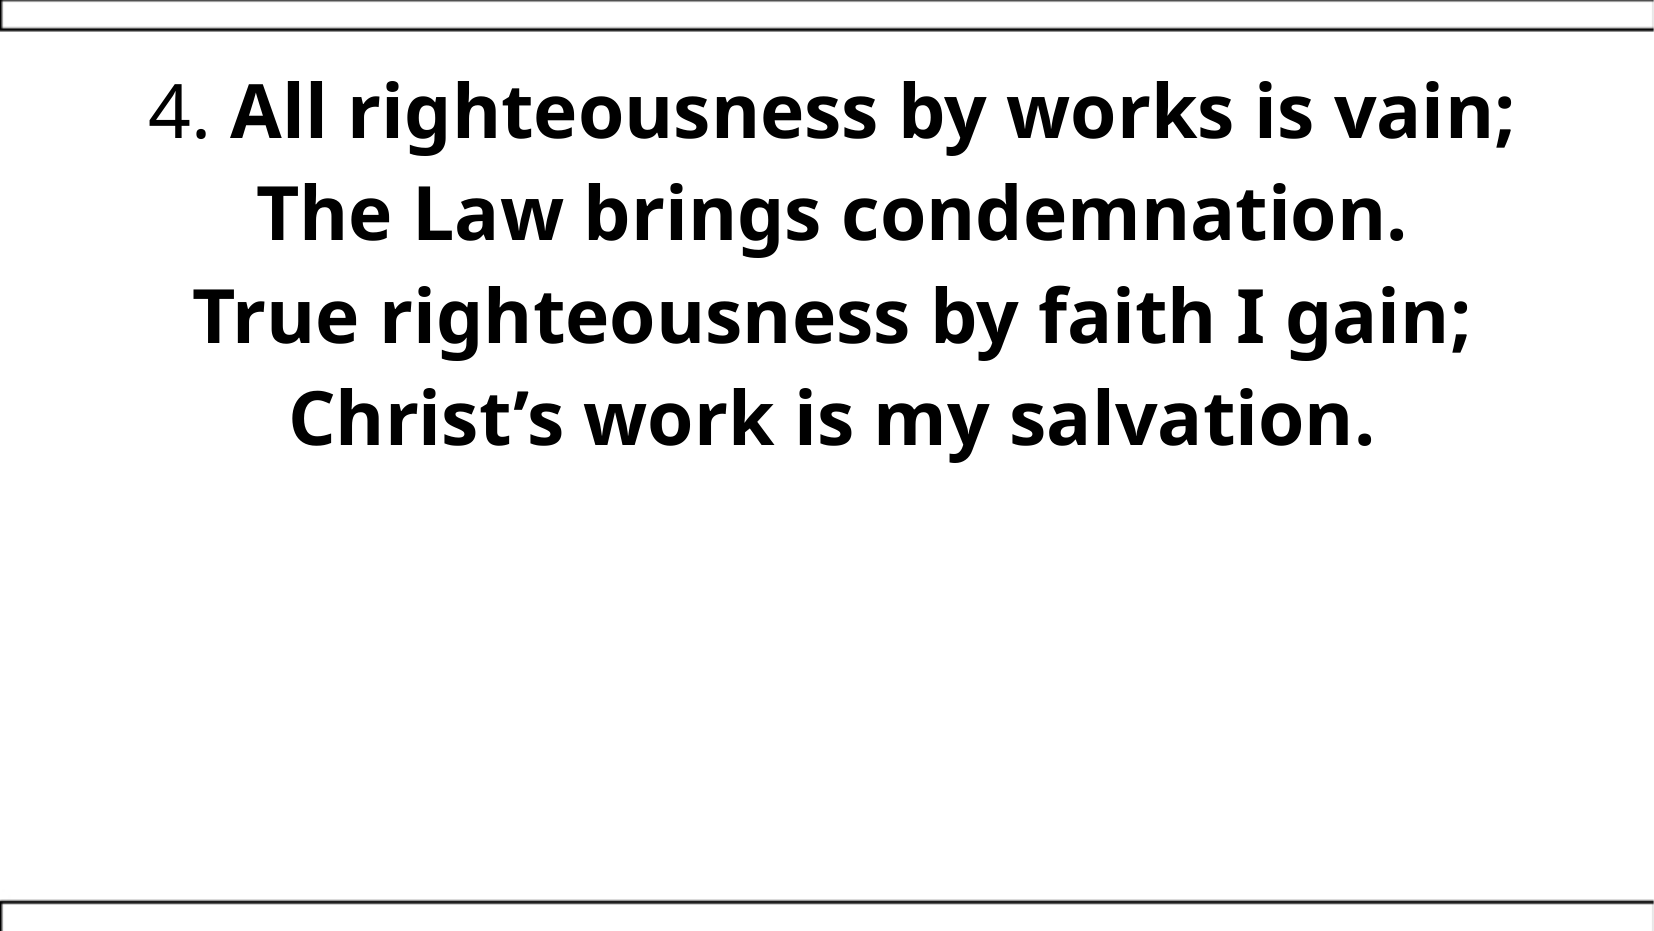

4. All righteousness by works is vain;
The Law brings condemnation.
True righteousness by faith I gain;
Christ’s work is my salvation.